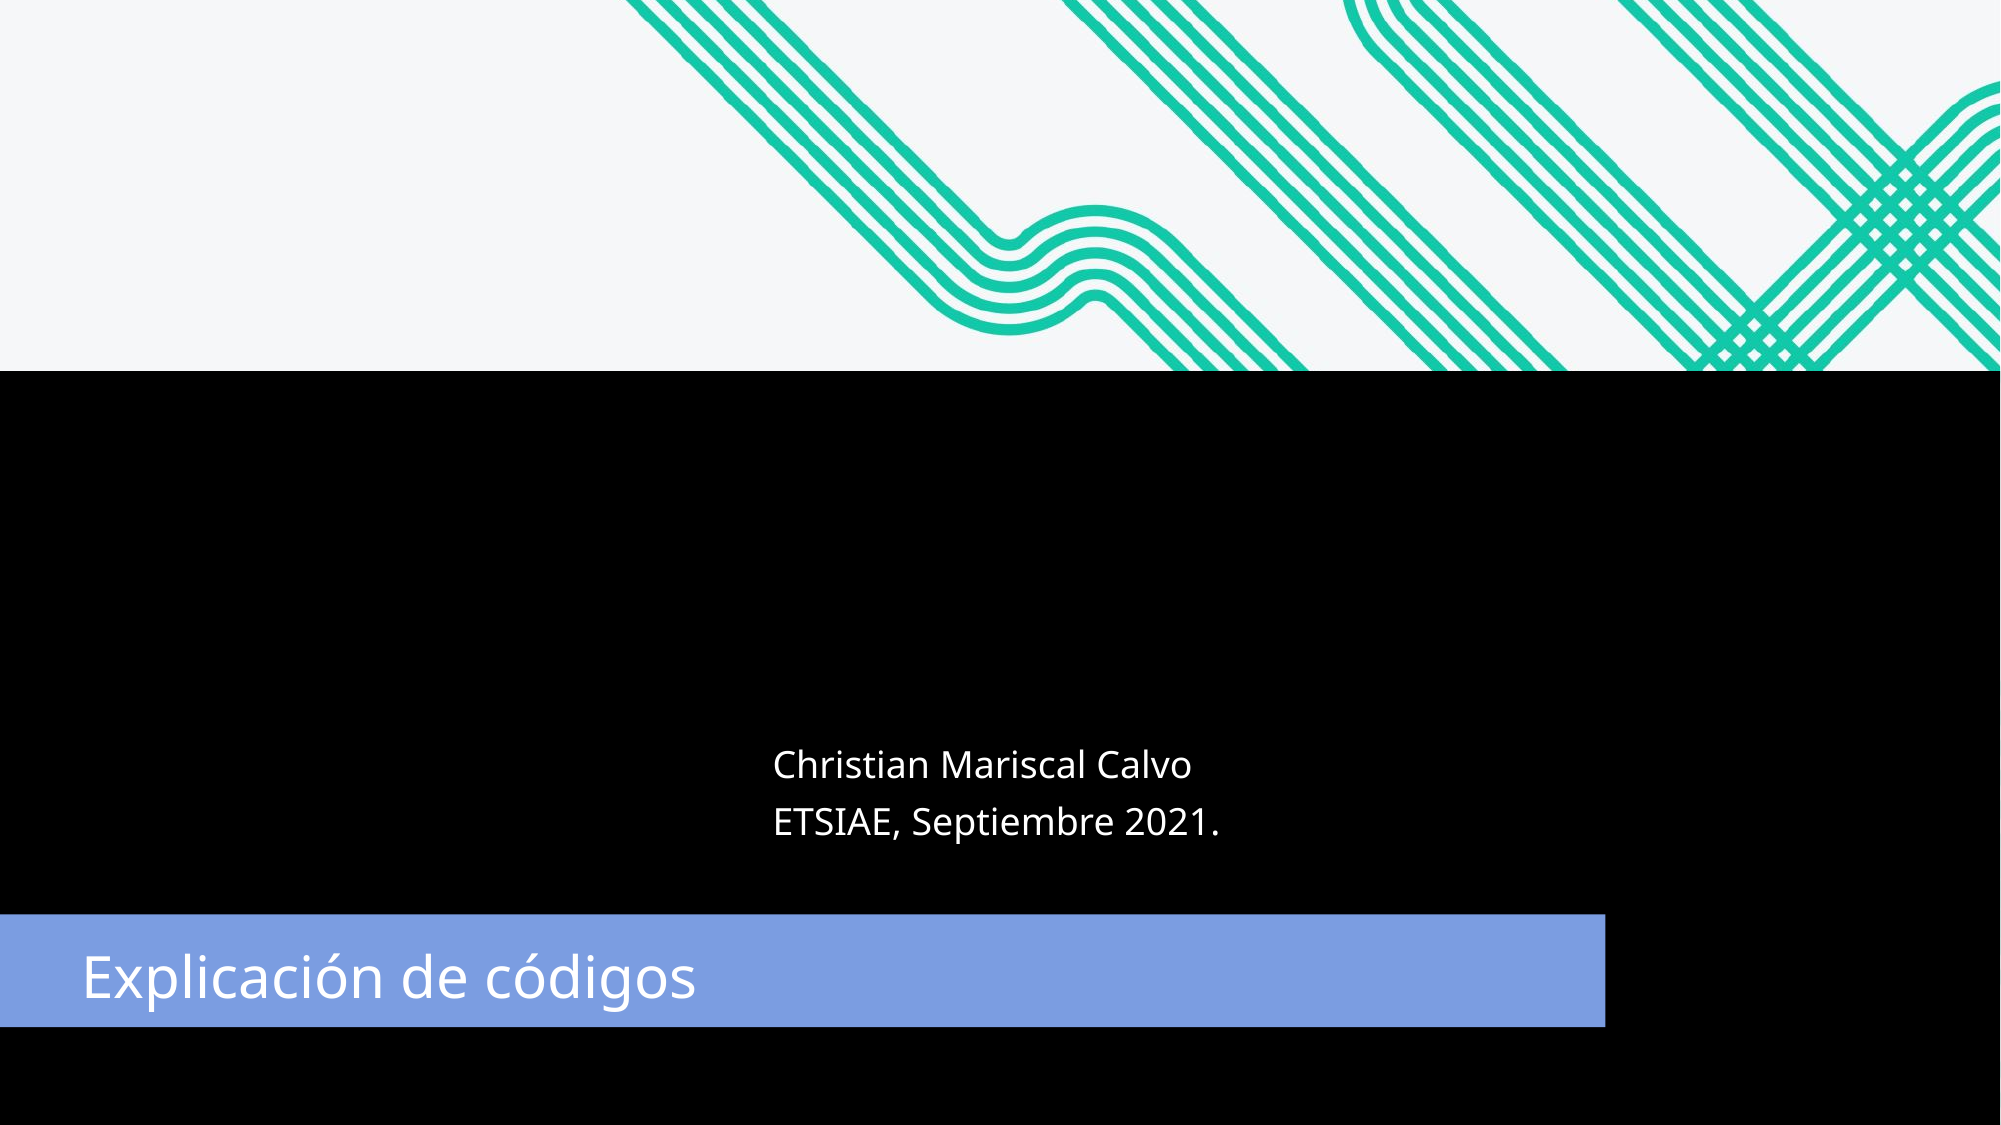

# Parametrización y segmentación de las capas de la retina mediante técnicas de aprendizaje profundo
Christian Mariscal Calvo
ETSIAE, Septiembre 2021.
Explicación de códigos